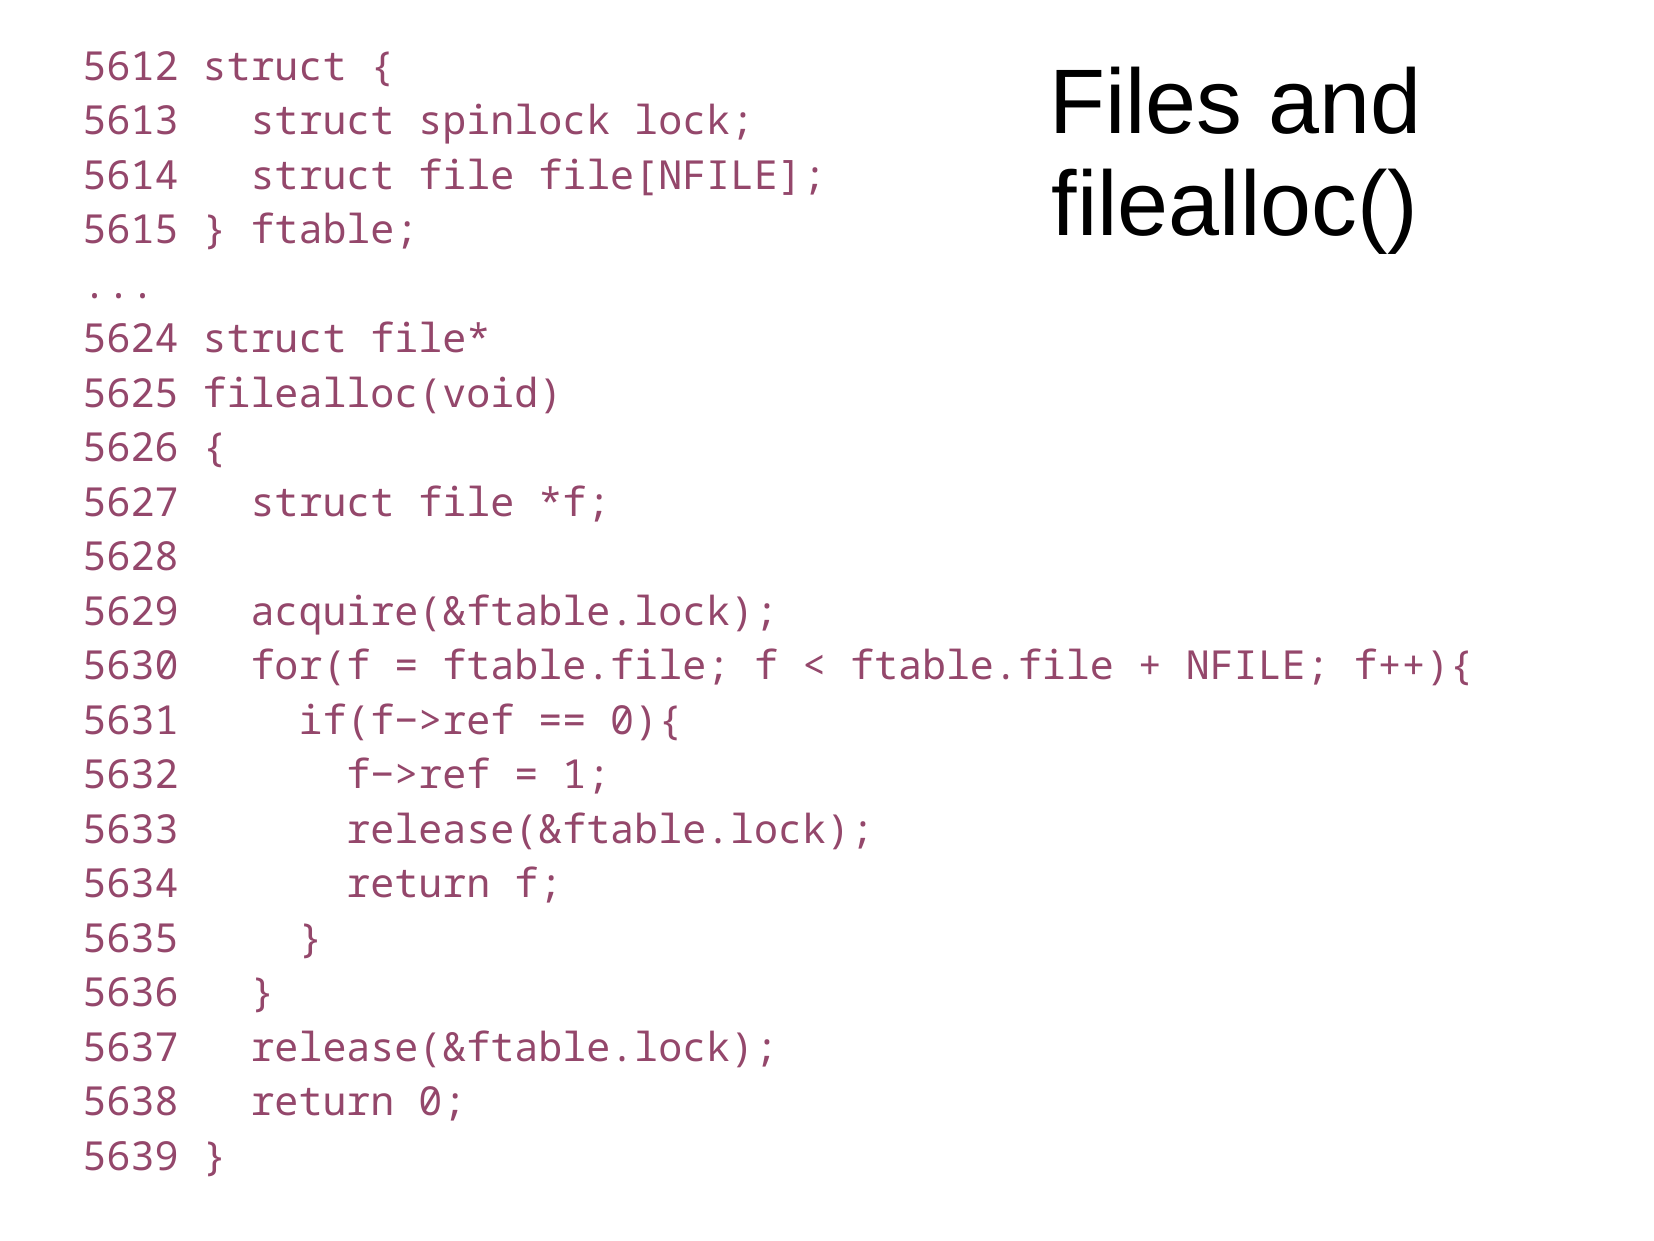

5612 struct {
5613 struct spinlock lock;
5614 struct file file[NFILE];
5615 } ftable;
...
5624 struct file*
5625 filealloc(void)
5626 {
5627 struct file *f;
5628
5629 acquire(&ftable.lock);
5630 for(f = ftable.file; f < ftable.file + NFILE; f++){
5631 if(f−>ref == 0){
5632 f−>ref = 1;
5633 release(&ftable.lock);
5634 return f;
5635 }
5636 }
5637 release(&ftable.lock);
5638 return 0;
5639 }
# Files and filealloc()